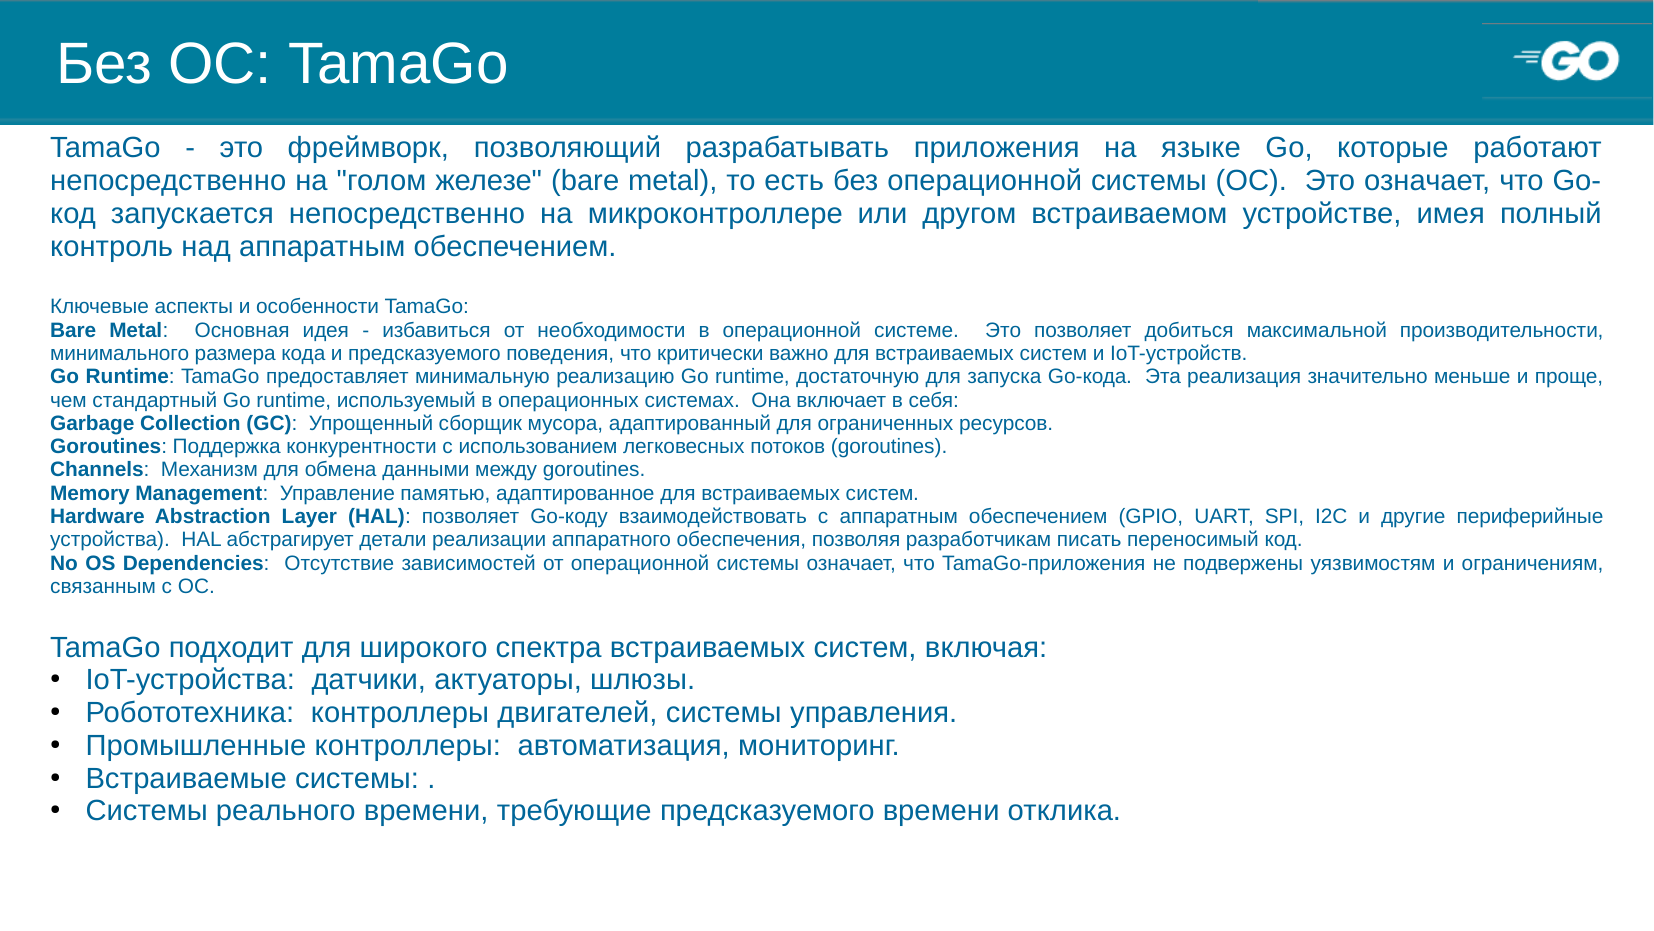

Без ОС: TamaGo
TamaGo - это фреймворк, позволяющий разрабатывать приложения на языке Go, которые работают непосредственно на "голом железе" (bare metal), то есть без операционной системы (ОС). Это означает, что Go-код запускается непосредственно на микроконтроллере или другом встраиваемом устройстве, имея полный контроль над аппаратным обеспечением.
Ключевые аспекты и особенности TamaGo:
Bare Metal: Основная идея - избавиться от необходимости в операционной системе. Это позволяет добиться максимальной производительности, минимального размера кода и предсказуемого поведения, что критически важно для встраиваемых систем и IoT-устройств.
Go Runtime: TamaGo предоставляет минимальную реализацию Go runtime, достаточную для запуска Go-кода. Эта реализация значительно меньше и проще, чем стандартный Go runtime, используемый в операционных системах. Она включает в себя:
Garbage Collection (GC): Упрощенный сборщик мусора, адаптированный для ограниченных ресурсов.
Goroutines: Поддержка конкурентности с использованием легковесных потоков (goroutines).
Channels: Механизм для обмена данными между goroutines.
Memory Management: Управление памятью, адаптированное для встраиваемых систем.
Hardware Abstraction Layer (HAL): позволяет Go-коду взаимодействовать с аппаратным обеспечением (GPIO, UART, SPI, I2C и другие периферийные устройства). HAL абстрагирует детали реализации аппаратного обеспечения, позволяя разработчикам писать переносимый код.
No OS Dependencies: Отсутствие зависимостей от операционной системы означает, что TamaGo-приложения не подвержены уязвимостям и ограничениям, связанным с ОС.
TamaGo подходит для широкого спектра встраиваемых систем, включая:
IoT-устройства: датчики, актуаторы, шлюзы.
Робототехника: контроллеры двигателей, системы управления.
Промышленные контроллеры: автоматизация, мониторинг.
Встраиваемые системы: .
Системы реального времени, требующие предсказуемого времени отклика.